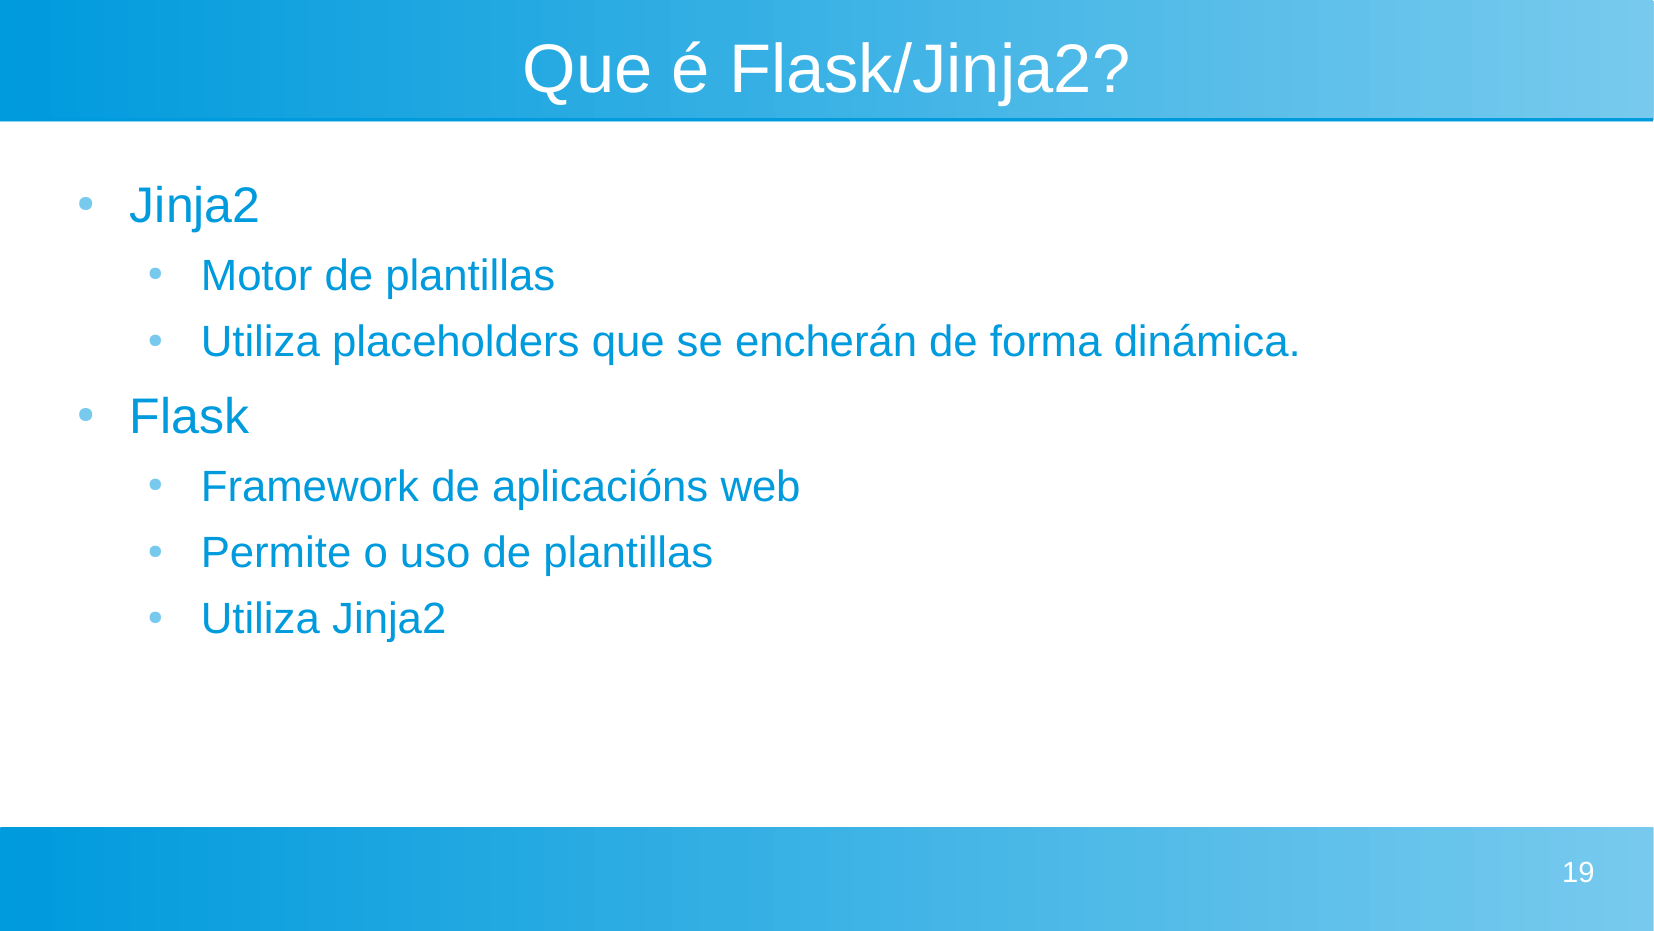

# Que é Flask/Jinja2?
Jinja2
Motor de plantillas
Utiliza placeholders que se encherán de forma dinámica.
Flask
Framework de aplicacións web
Permite o uso de plantillas
Utiliza Jinja2
19